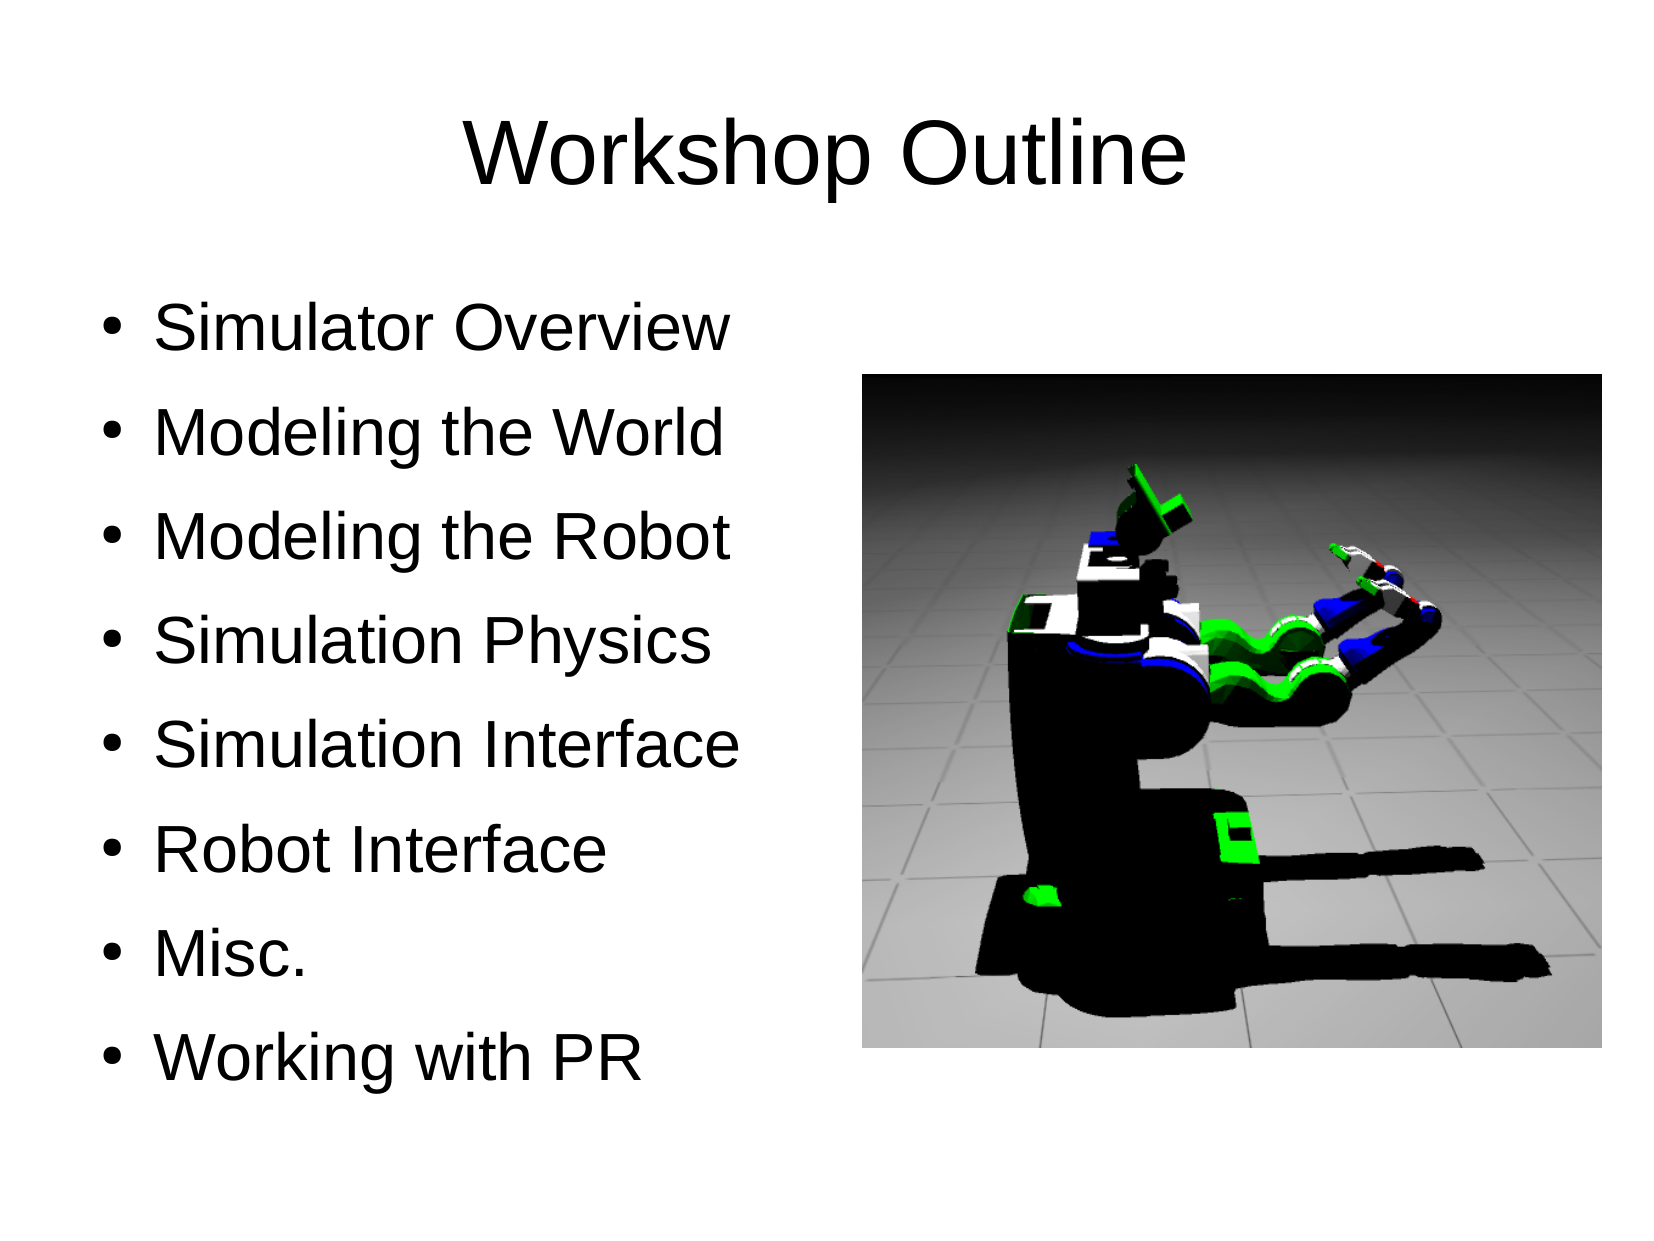

# Workshop Outline
Simulator Overview
Modeling the World
Modeling the Robot
Simulation Physics
Simulation Interface
Robot Interface
Misc.
Working with PR